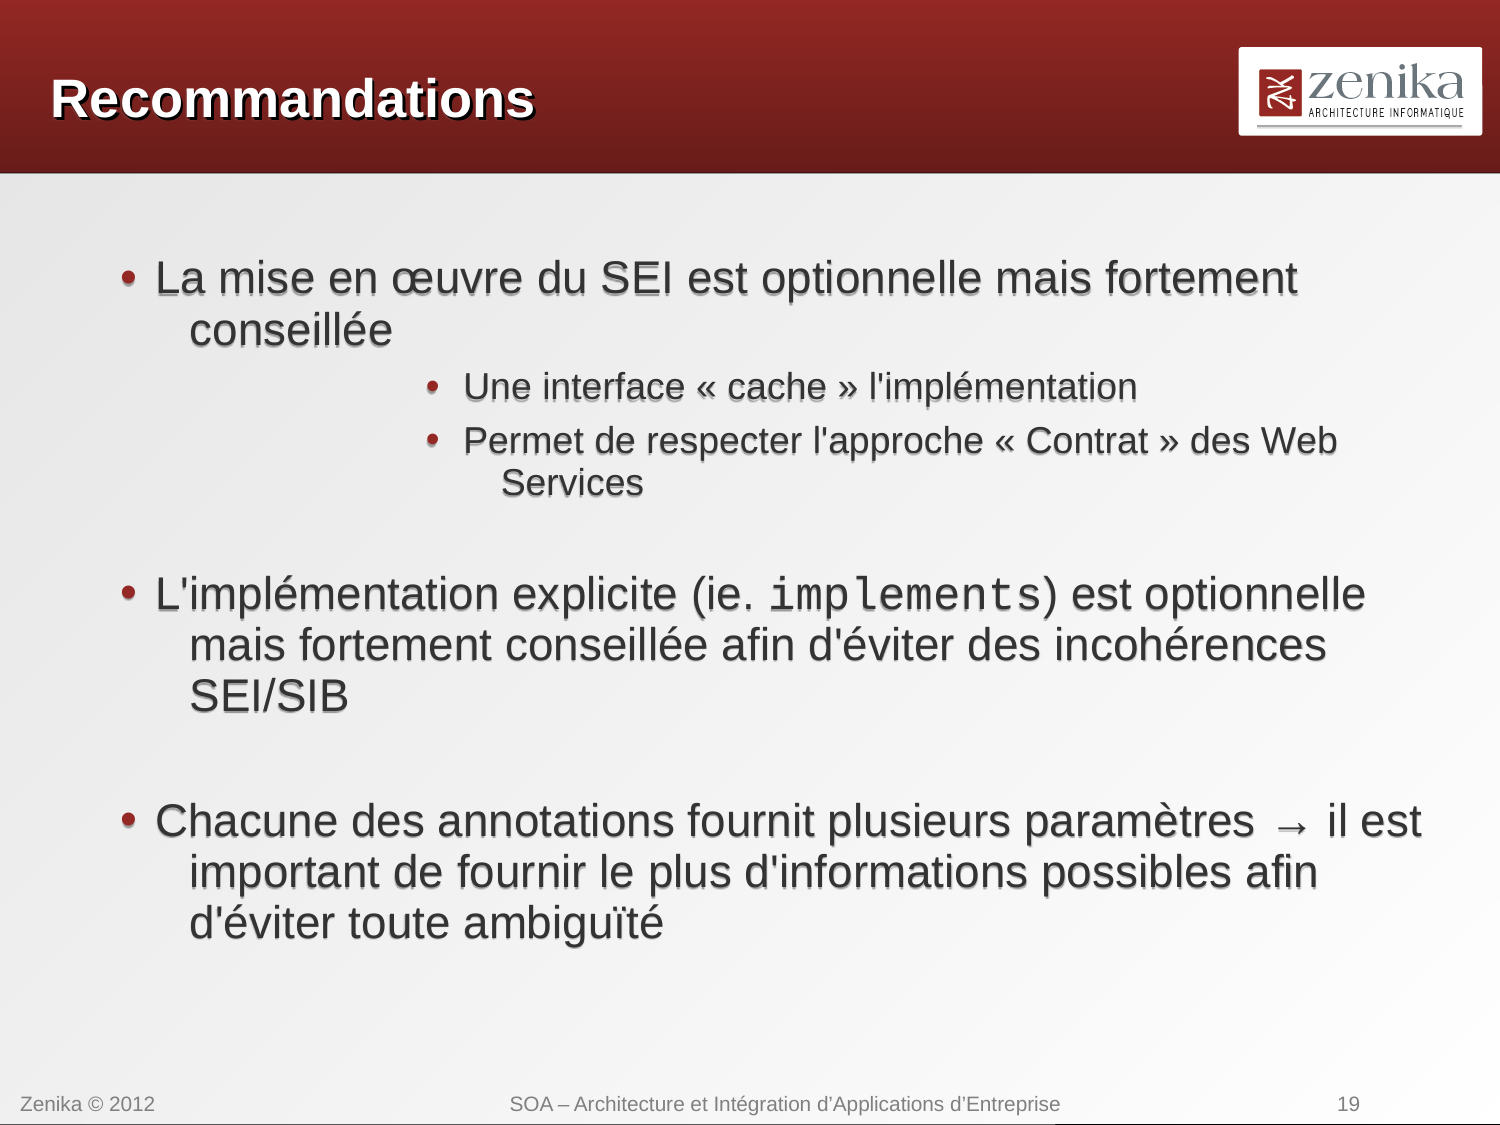

# Recommandations
La mise en œuvre du SEI est optionnelle mais fortement conseillée
Une interface « cache » l'implémentation
Permet de respecter l'approche « Contrat » des Web Services
L'implémentation explicite (ie. implements) est optionnelle mais fortement conseillée afin d'éviter des incohérences SEI/SIB
Chacune des annotations fournit plusieurs paramètres → il est important de fournir le plus d'informations possibles afin d'éviter toute ambiguïté